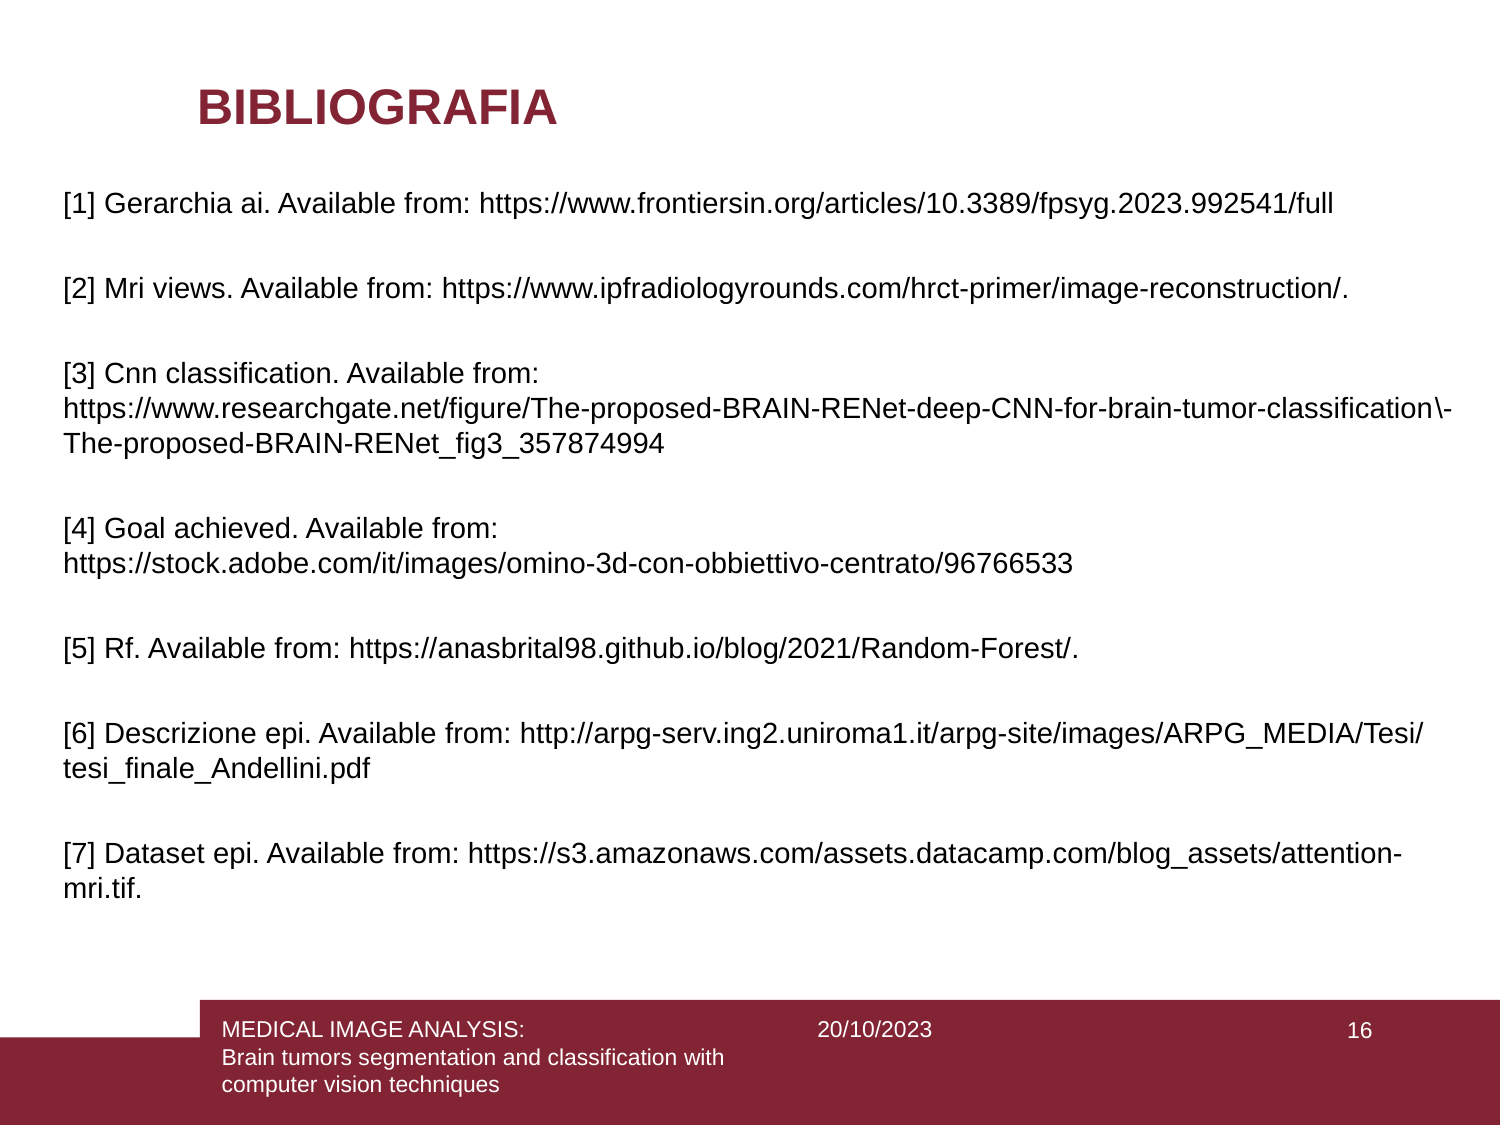

# BIBLIOGRAFIA
[1] Gerarchia ai. Available from: https://www.frontiersin.org/articles/10.3389/fpsyg.2023.992541/full
[2] Mri views. Available from: https://www.ipfradiologyrounds.com/hrct-primer/image-reconstruction/.
[3] Cnn classification. Available from:https://www.researchgate.net/figure/The-proposed-BRAIN-RENet-deep-CNN-for-brain-tumor-classification\-The-proposed-BRAIN-RENet_fig3_357874994
[4] Goal achieved. Available from: https://stock.adobe.com/it/images/omino-3d-con-obbiettivo-centrato/96766533
[5] Rf. Available from: https://anasbrital98.github.io/blog/2021/Random-Forest/.
[6] Descrizione epi. Available from: http://arpg-serv.ing2.uniroma1.it/arpg-site/images/ARPG_MEDIA/Tesi/tesi_finale_Andellini.pdf
[7] Dataset epi. Available from: https://s3.amazonaws.com/assets.datacamp.com/blog_assets/attention-mri.tif.
MEDICAL IMAGE ANALYSIS:
Brain tumors segmentation and classification with computer vision techniques
20/10/2023